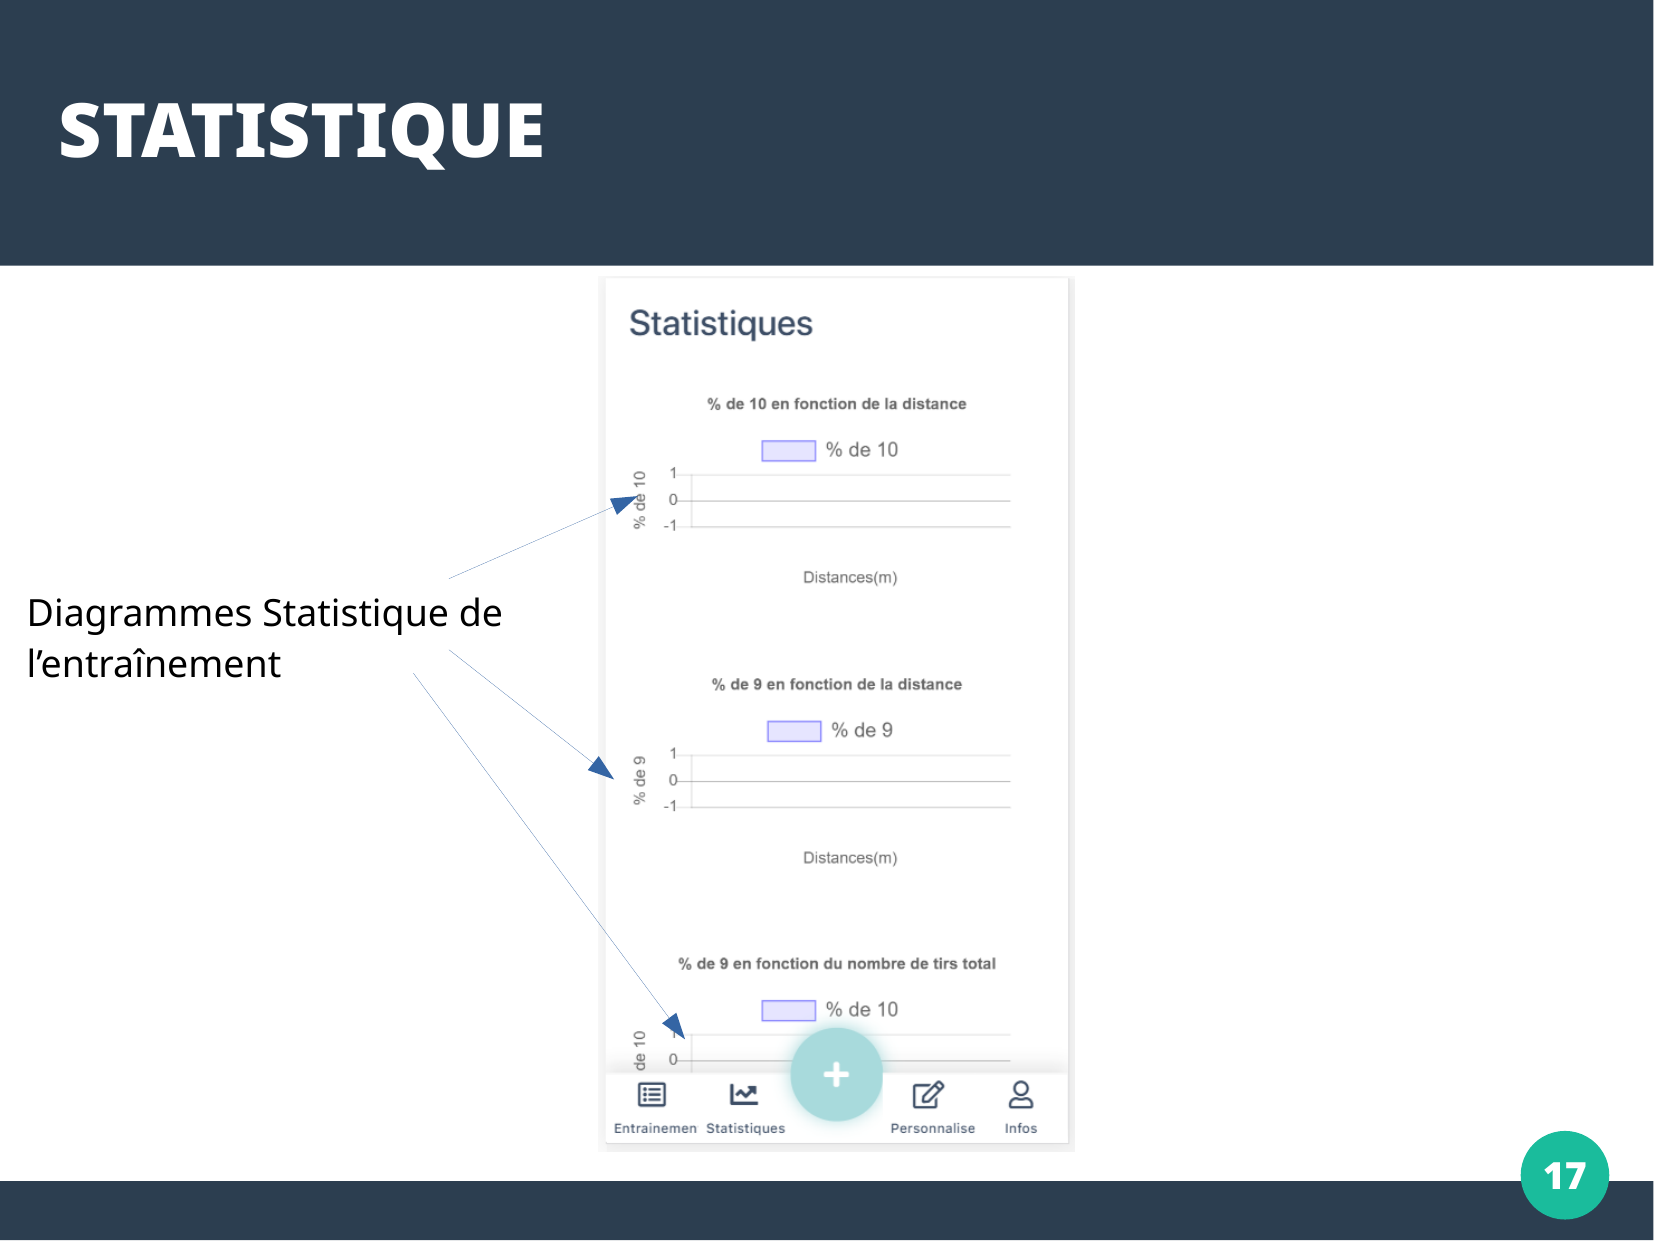

# STATISTIQUE
Diagrammes Statistique de l’entraînement
17